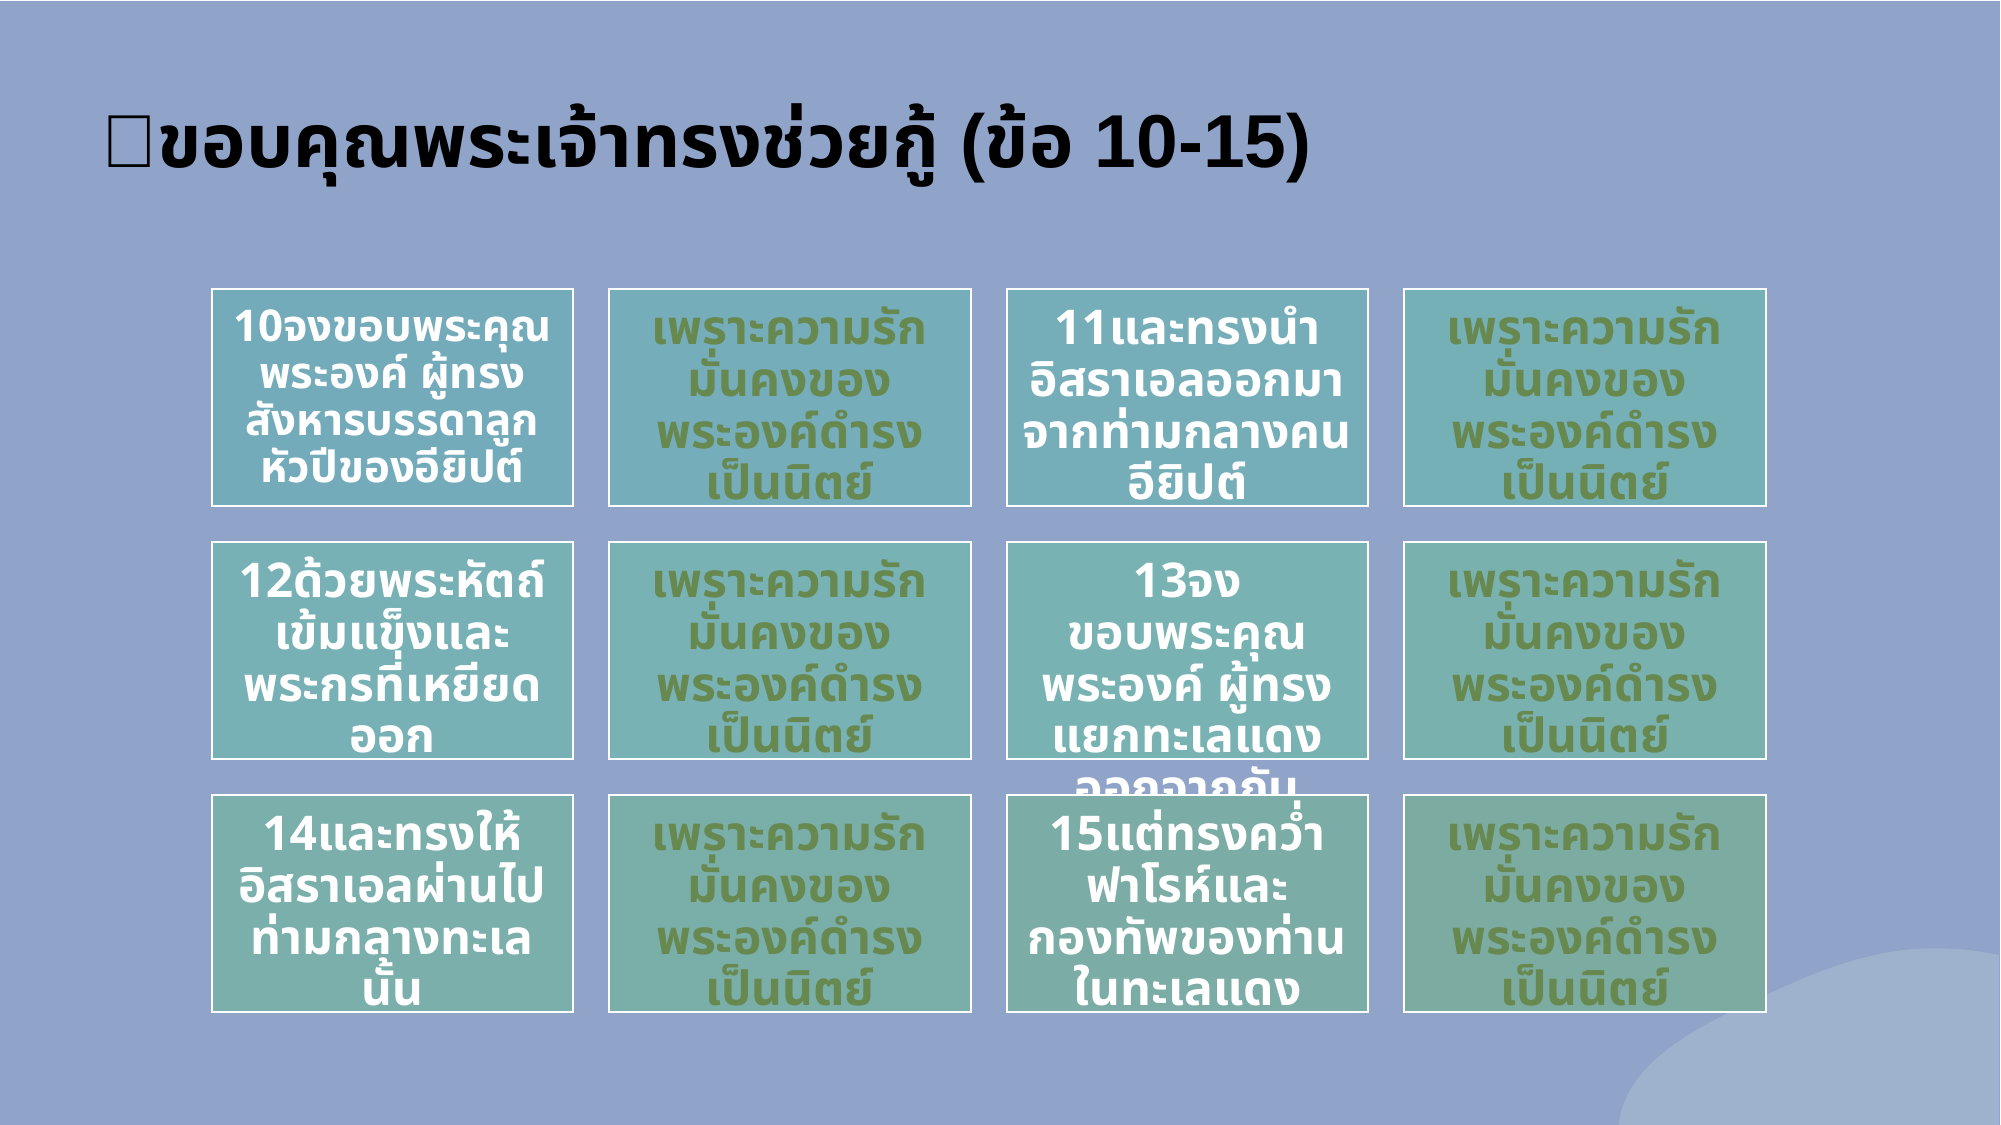

# 🙏ขอบคุณพระเจ้าทรงช่วยกู้ (ข้อ 10-15)
10จงขอบพระคุณพระองค์ ผู้ทรงสังหารบรรดาลูกหัวปีของอียิปต์
เพราะความรักมั่นคงของพระองค์ดำรงเป็นนิตย์
11และทรงนำอิสราเอลออกมาจากท่ามกลางคนอียิปต์
เพราะความรักมั่นคงของพระองค์ดำรงเป็นนิตย์
12ด้วยพระหัตถ์เข้มแข็งและพระกรที่เหยียดออก
เพราะความรักมั่นคงของพระองค์ดำรงเป็นนิตย์
13จงขอบพระคุณพระองค์ ผู้ทรงแยกทะเลแดงออกจากกัน
เพราะความรักมั่นคงของพระองค์ดำรงเป็นนิตย์
14และทรงให้อิสราเอลผ่านไปท่ามกลางทะเลนั้น
เพราะความรักมั่นคงของพระองค์ดำรงเป็นนิตย์
15แต่ทรงคว่ำฟาโรห์และกองทัพของท่านในทะเลแดง
เพราะความรักมั่นคงของพระองค์ดำรงเป็นนิตย์